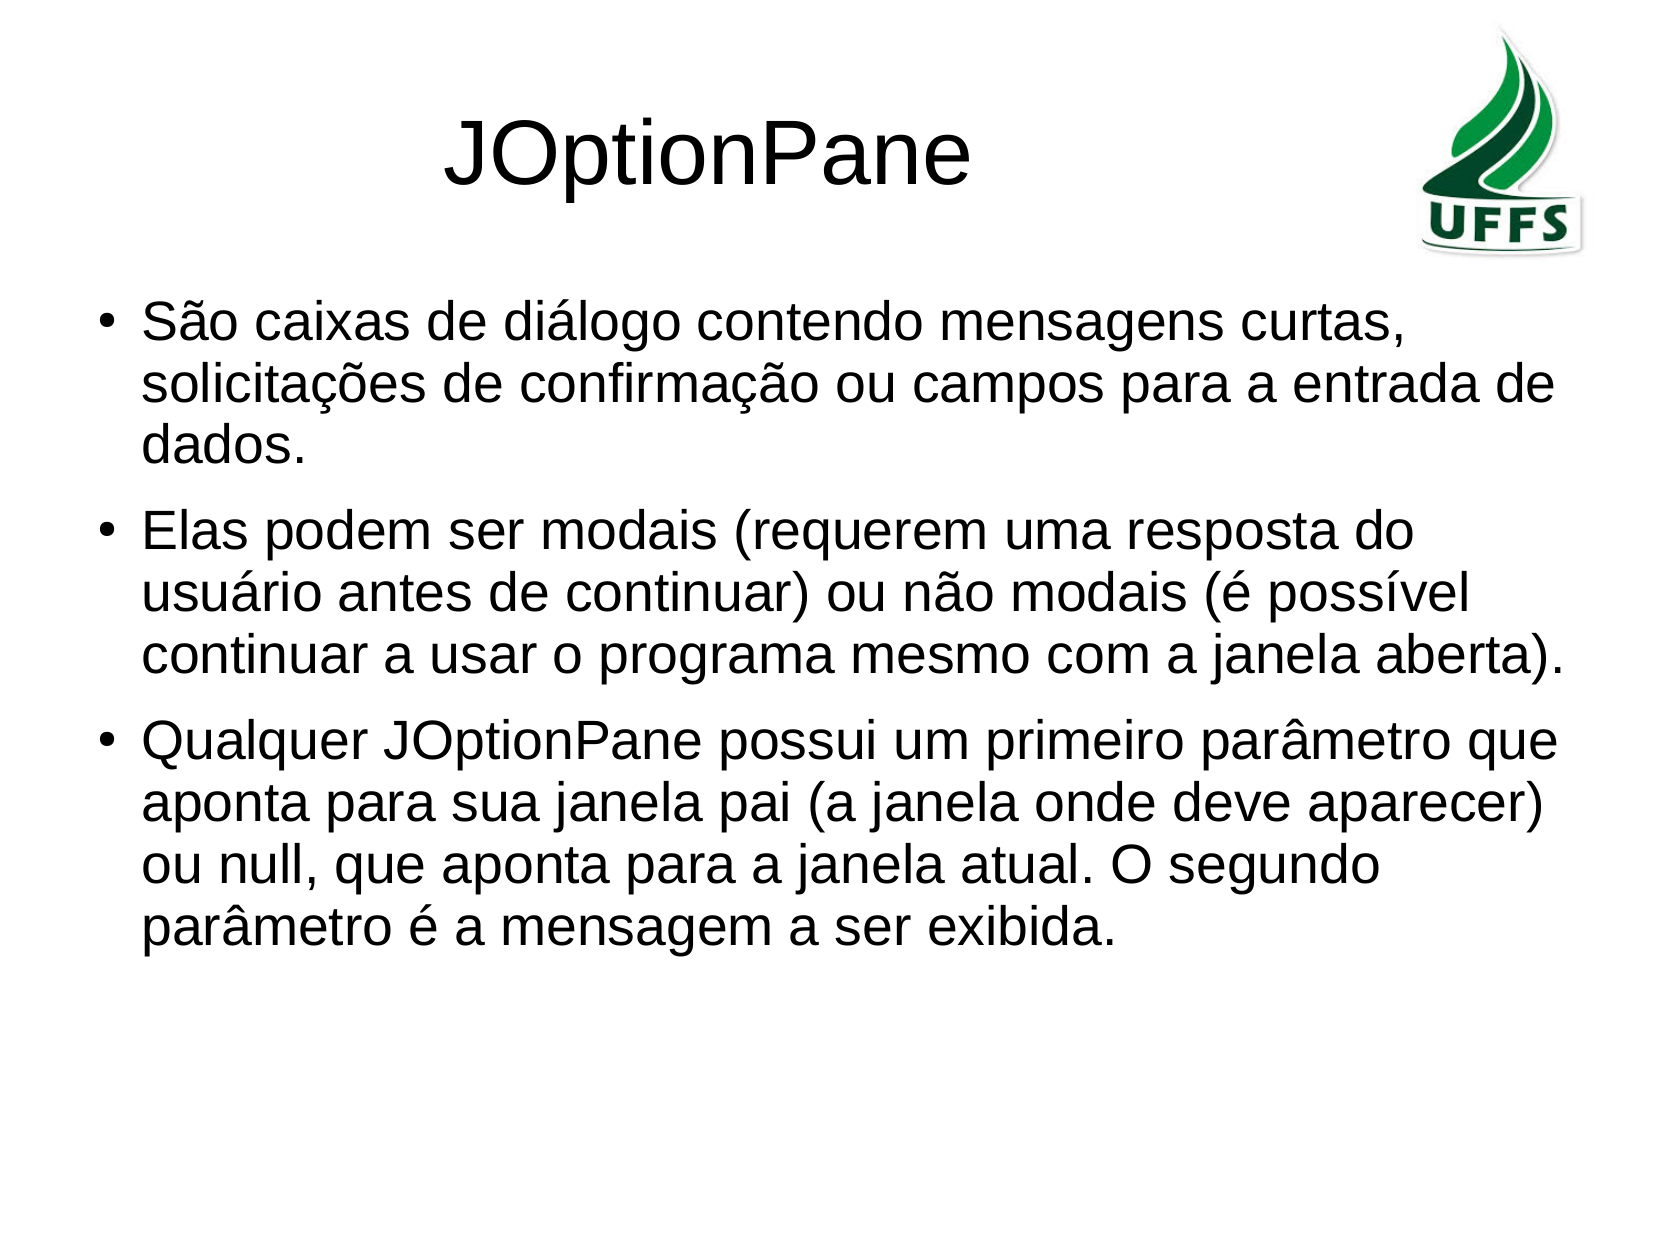

# JOptionPane
São caixas de diálogo contendo mensagens curtas, solicitações de confirmação ou campos para a entrada de dados.
Elas podem ser modais (requerem uma resposta do usuário antes de continuar) ou não modais (é possível continuar a usar o programa mesmo com a janela aberta).
Qualquer JOptionPane possui um primeiro parâmetro que aponta para sua janela pai (a janela onde deve aparecer) ou null, que aponta para a janela atual. O segundo parâmetro é a mensagem a ser exibida.